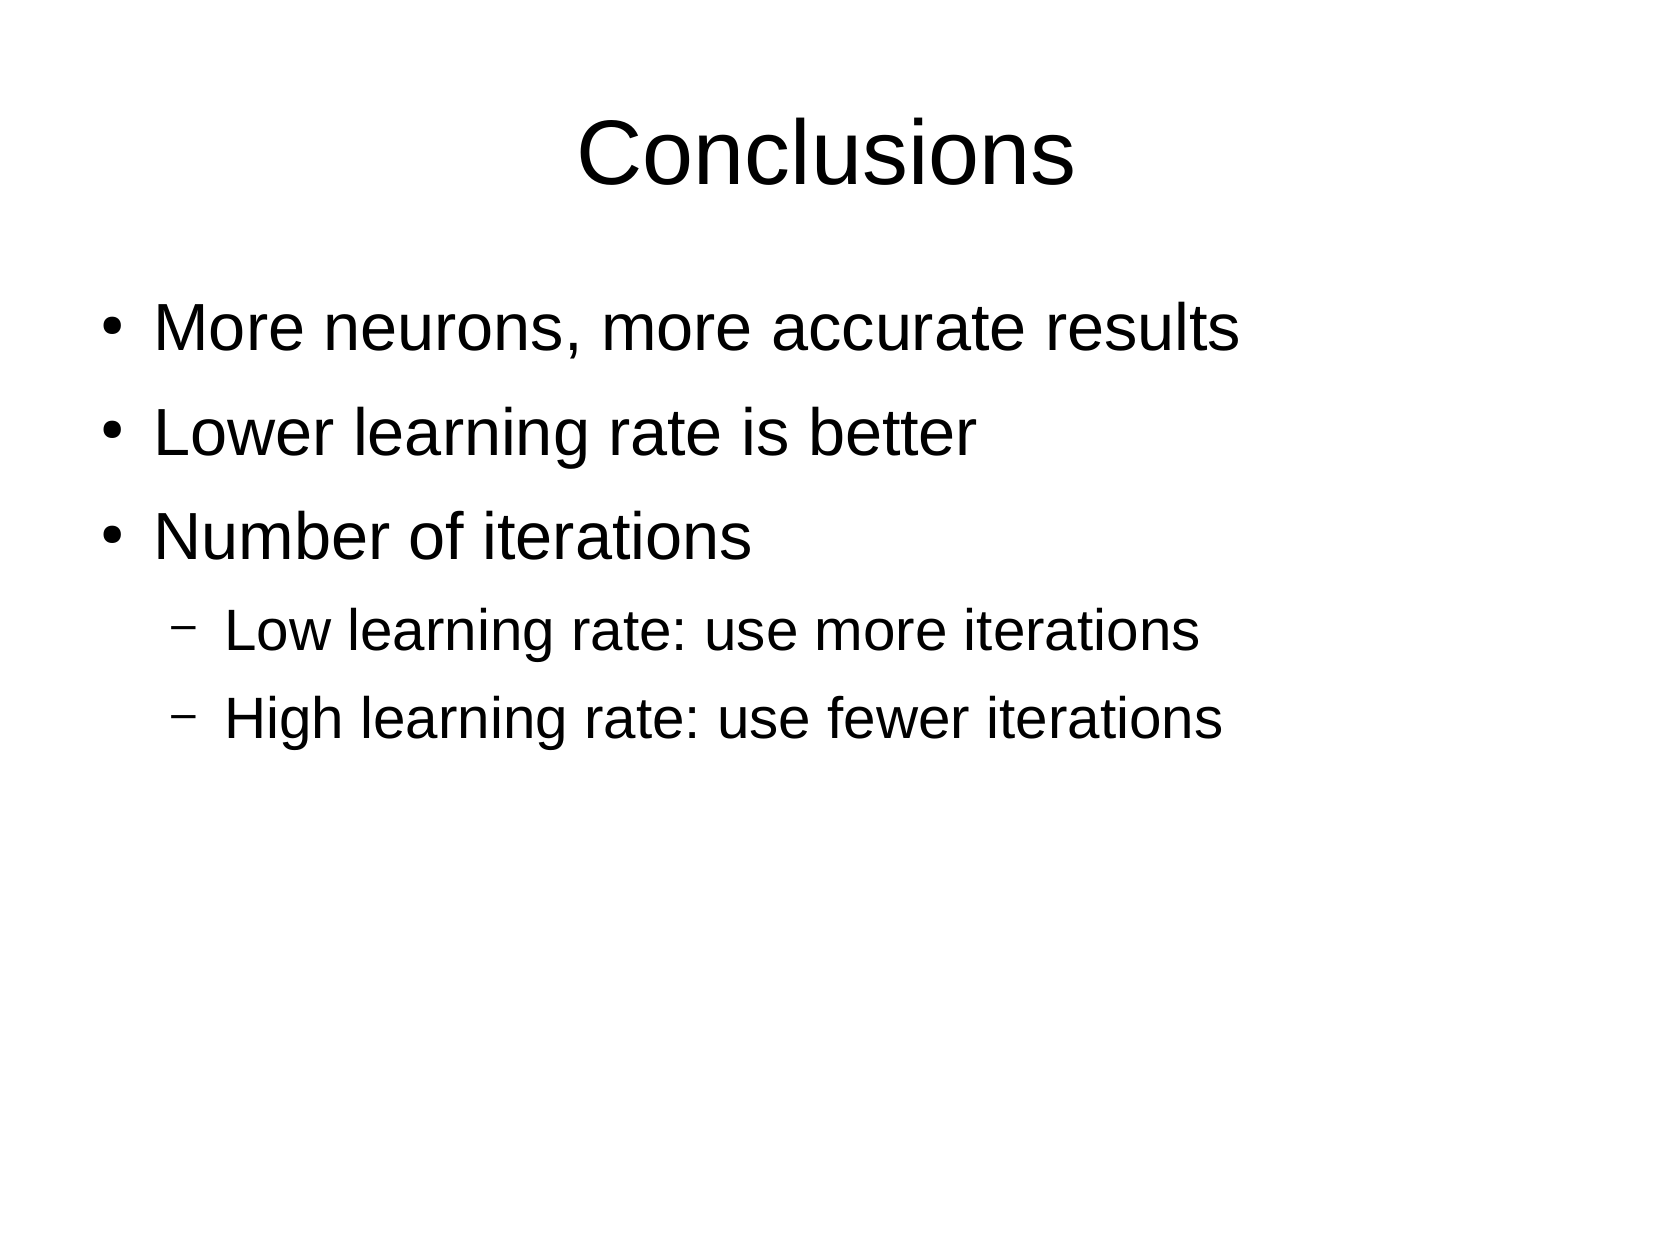

# Conclusions
More neurons, more accurate results
Lower learning rate is better
Number of iterations
Low learning rate: use more iterations
High learning rate: use fewer iterations